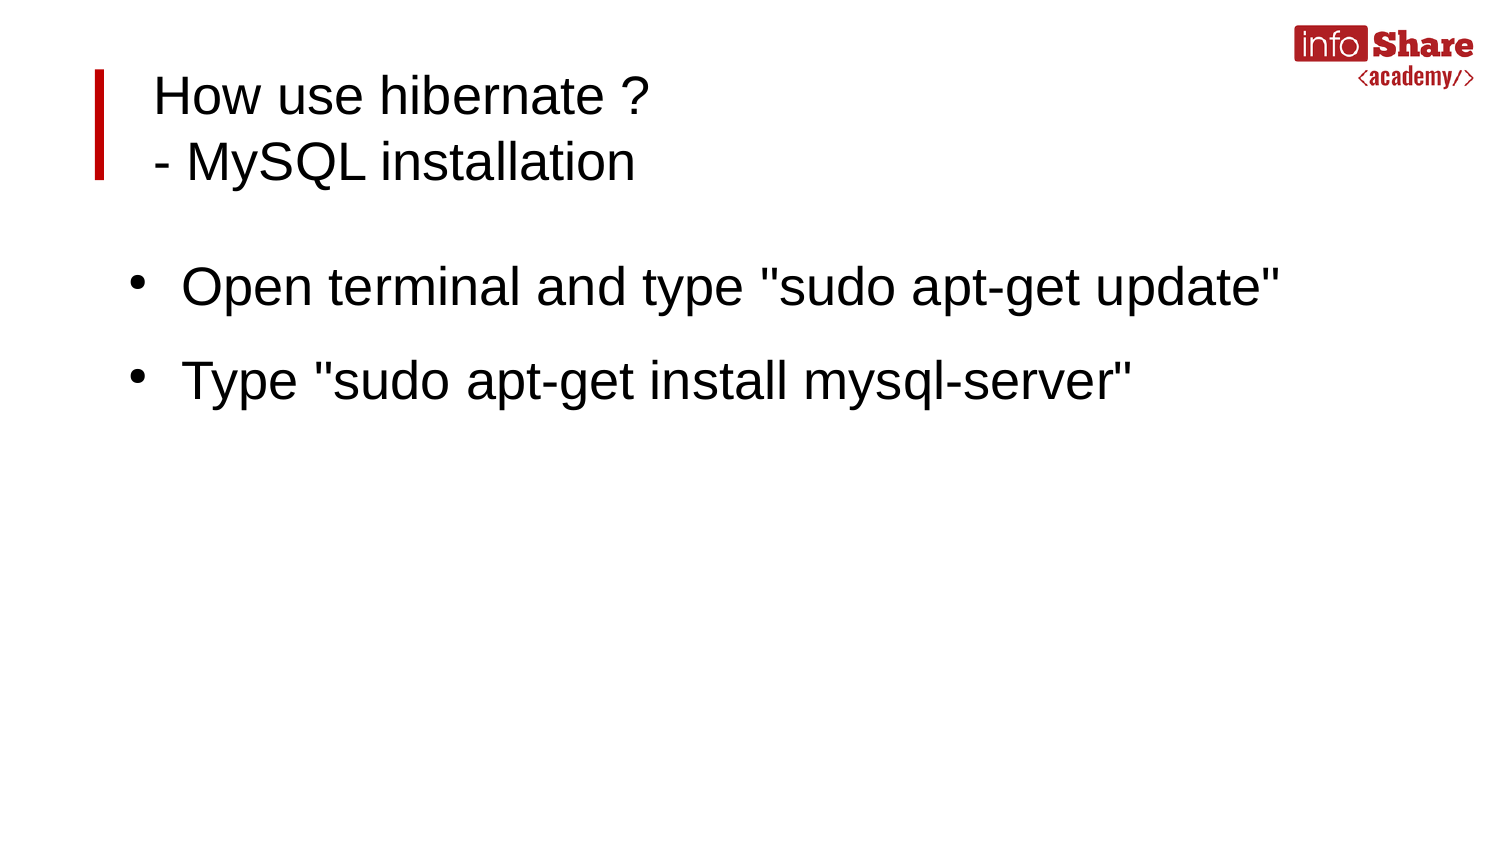

# How use hibernate ? - MySQL installation
Open terminal and type "sudo apt-get update"
Type "sudo apt-get install mysql-server"